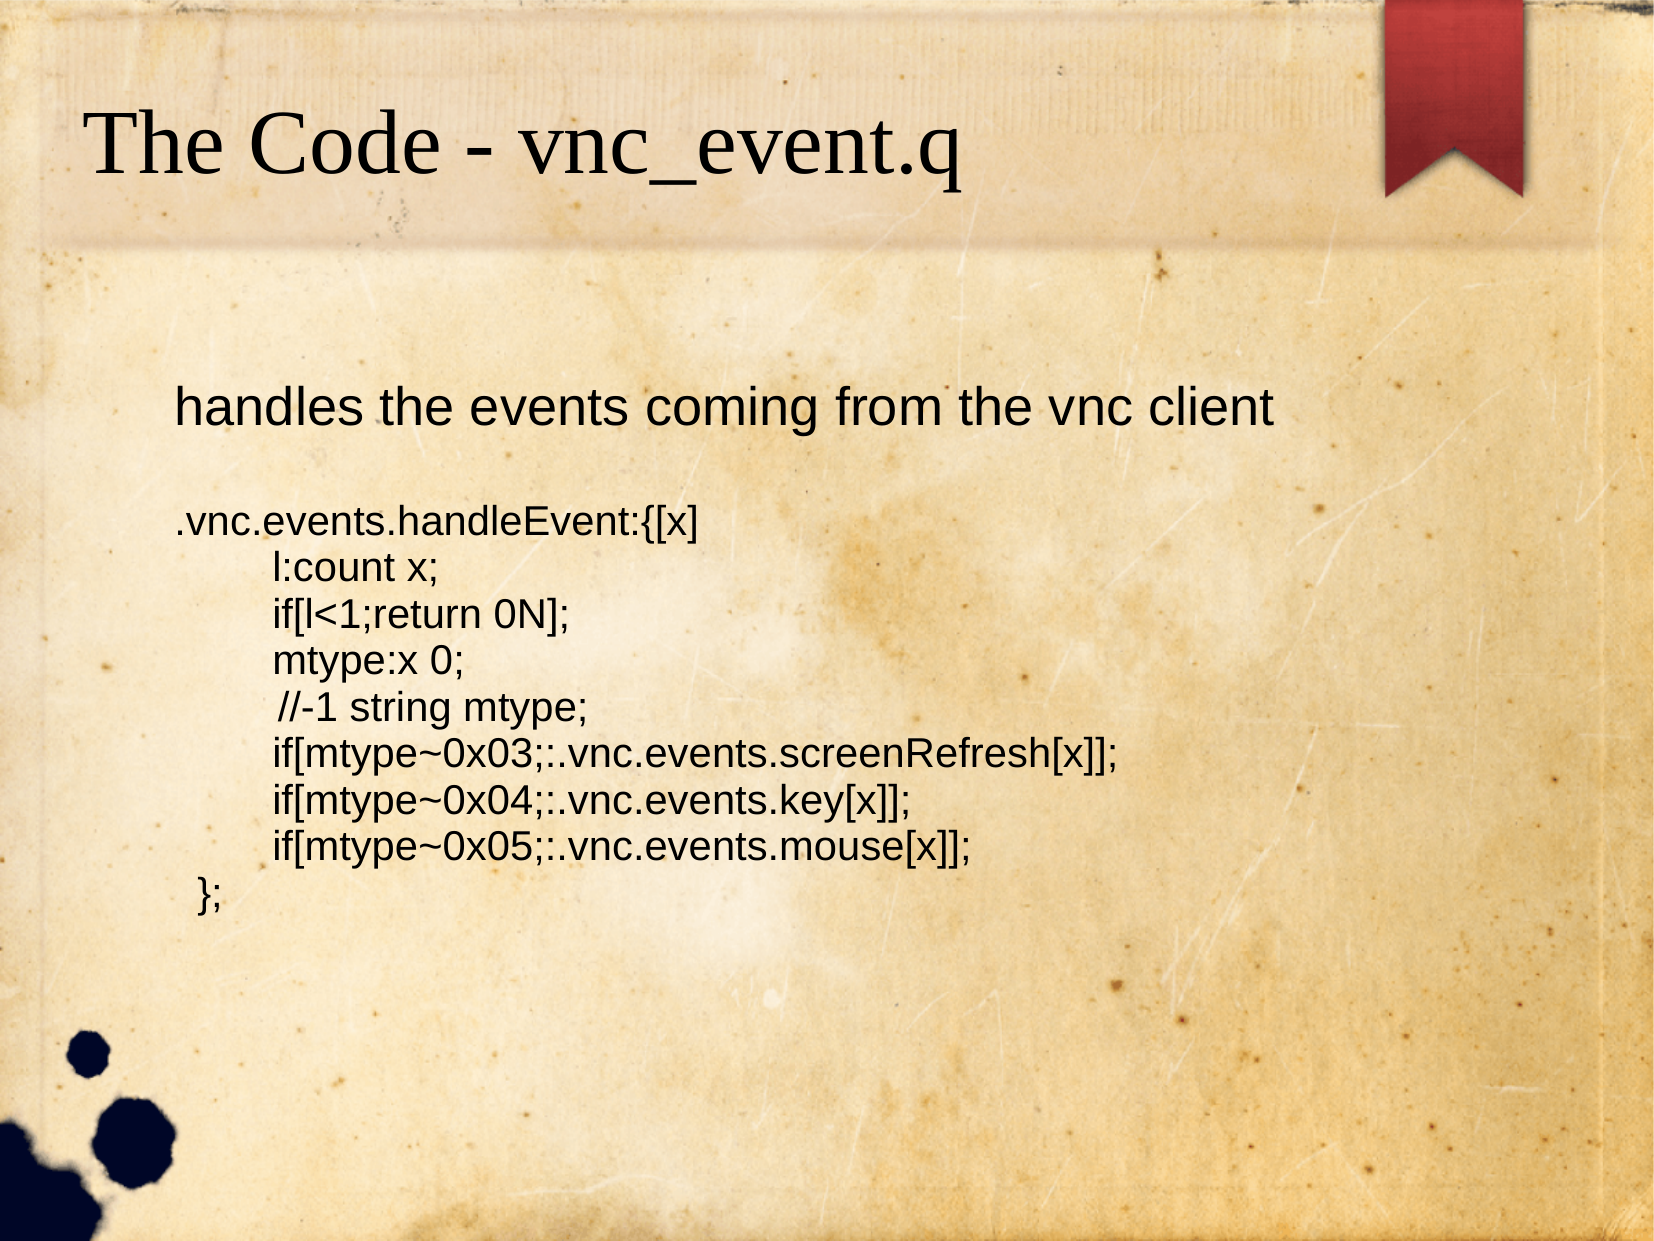

# The Code - vnc_event.q
handles the events coming from the vnc client
.vnc.events.handleEvent:{[x]
	 l:count x;
	 if[l<1;return 0N];
	 mtype:x 0;
 //-1 string mtype;
	 if[mtype~0x03;:.vnc.events.screenRefresh[x]];
	 if[mtype~0x04;:.vnc.events.key[x]];
	 if[mtype~0x05;:.vnc.events.mouse[x]];
 };